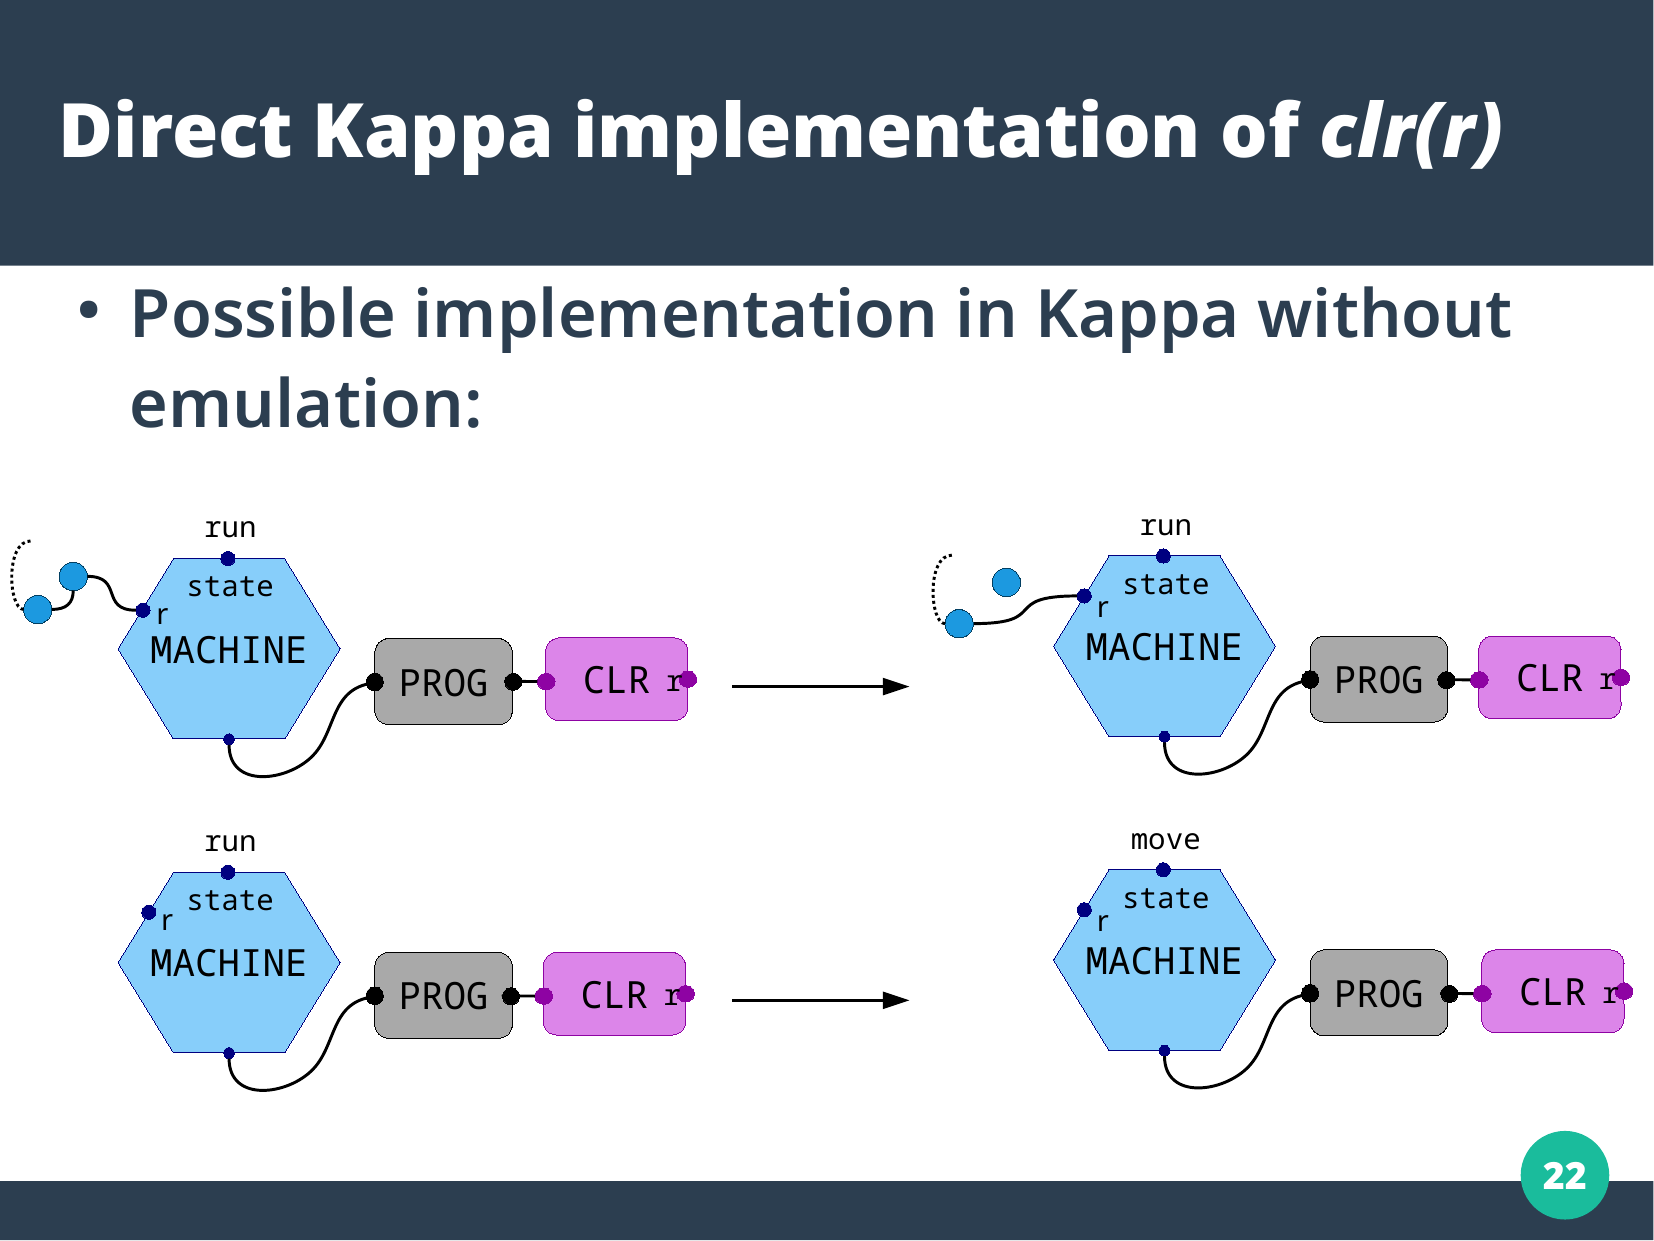

# Direct Kappa implementation of clr(r)
Possible implementation in Kappa without emulation:
run
run
MACHINE
state
MACHINE
state
r
r
PROG
CLR
r
CLR
r
PROG
move
run
MACHINE
state
MACHINE
state
r
r
PROG
CLR
r
PROG
CLR
r
22